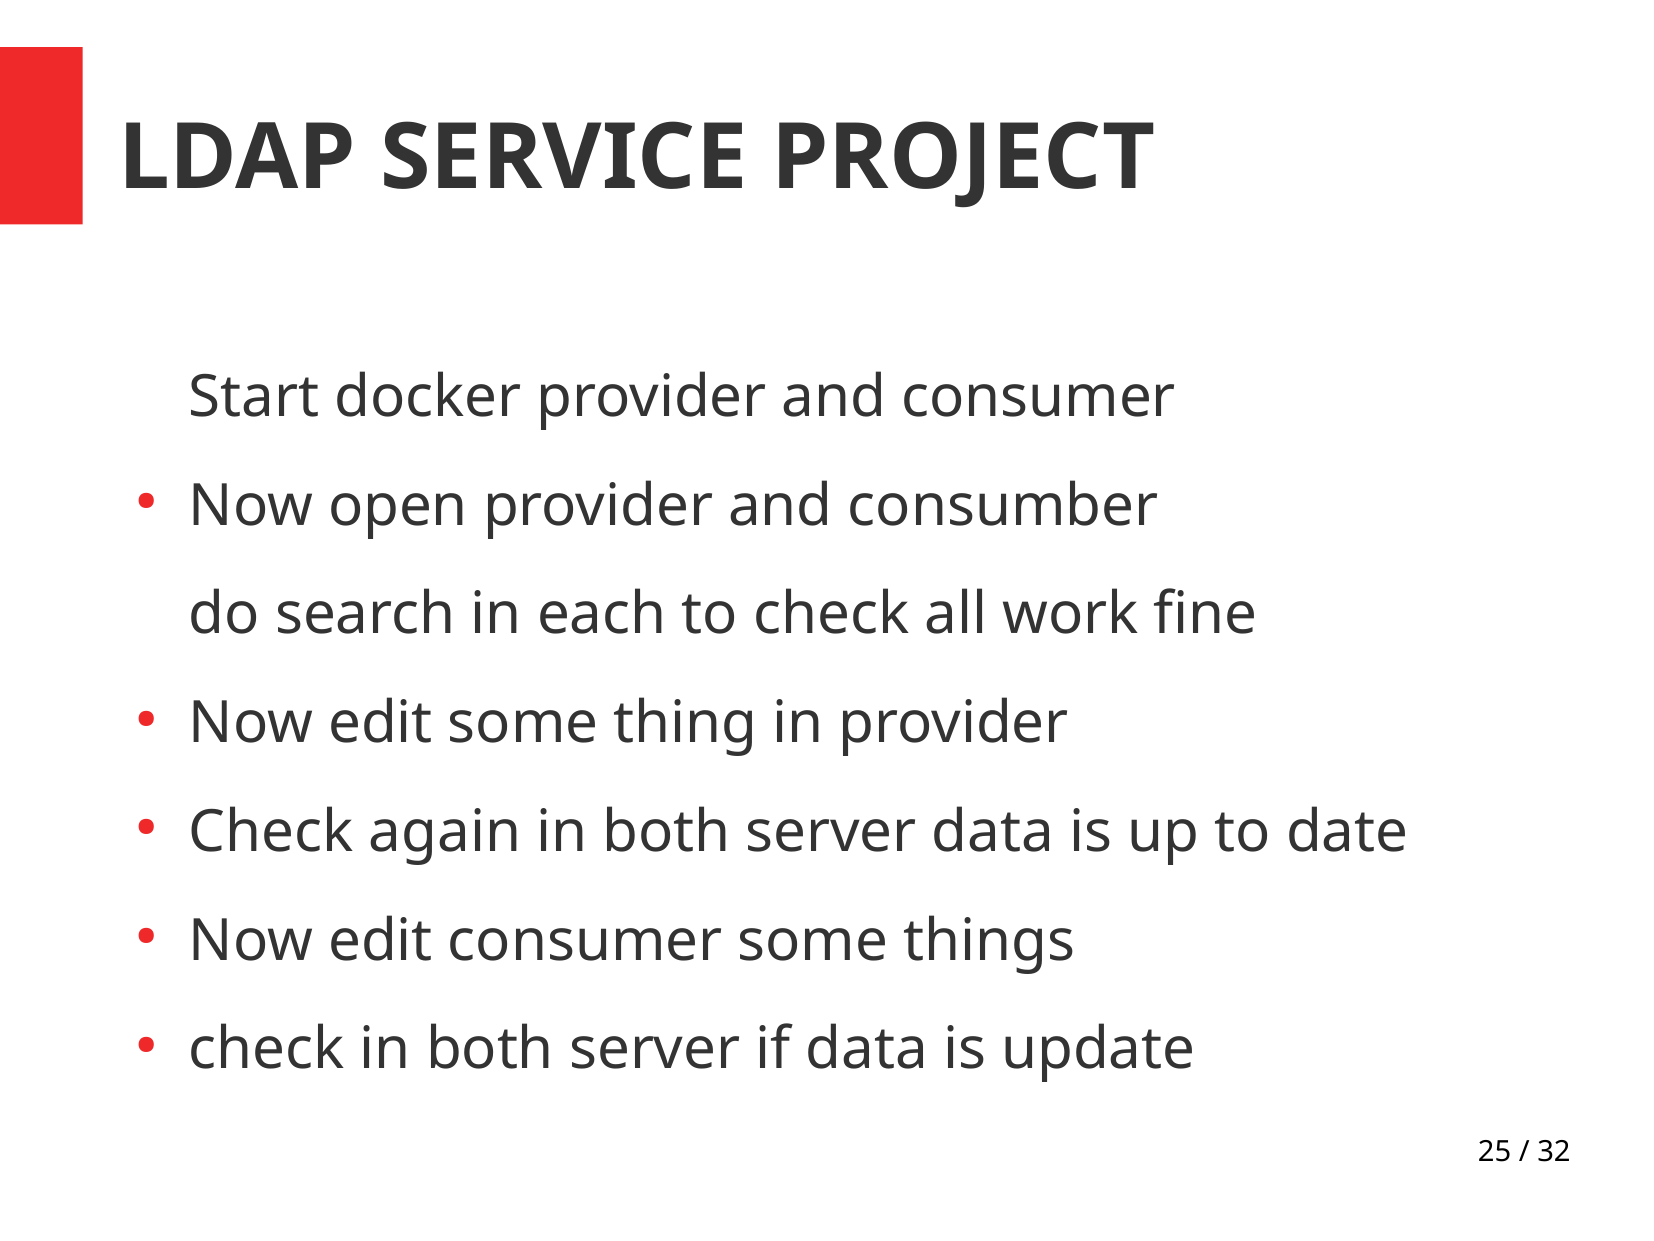

# LDAP SERVICE PROJECT
Start docker provider and consumer
Now open provider and consumber
do search in each to check all work fine
Now edit some thing in provider
Check again in both server data is up to date
Now edit consumer some things
check in both server if data is update
25